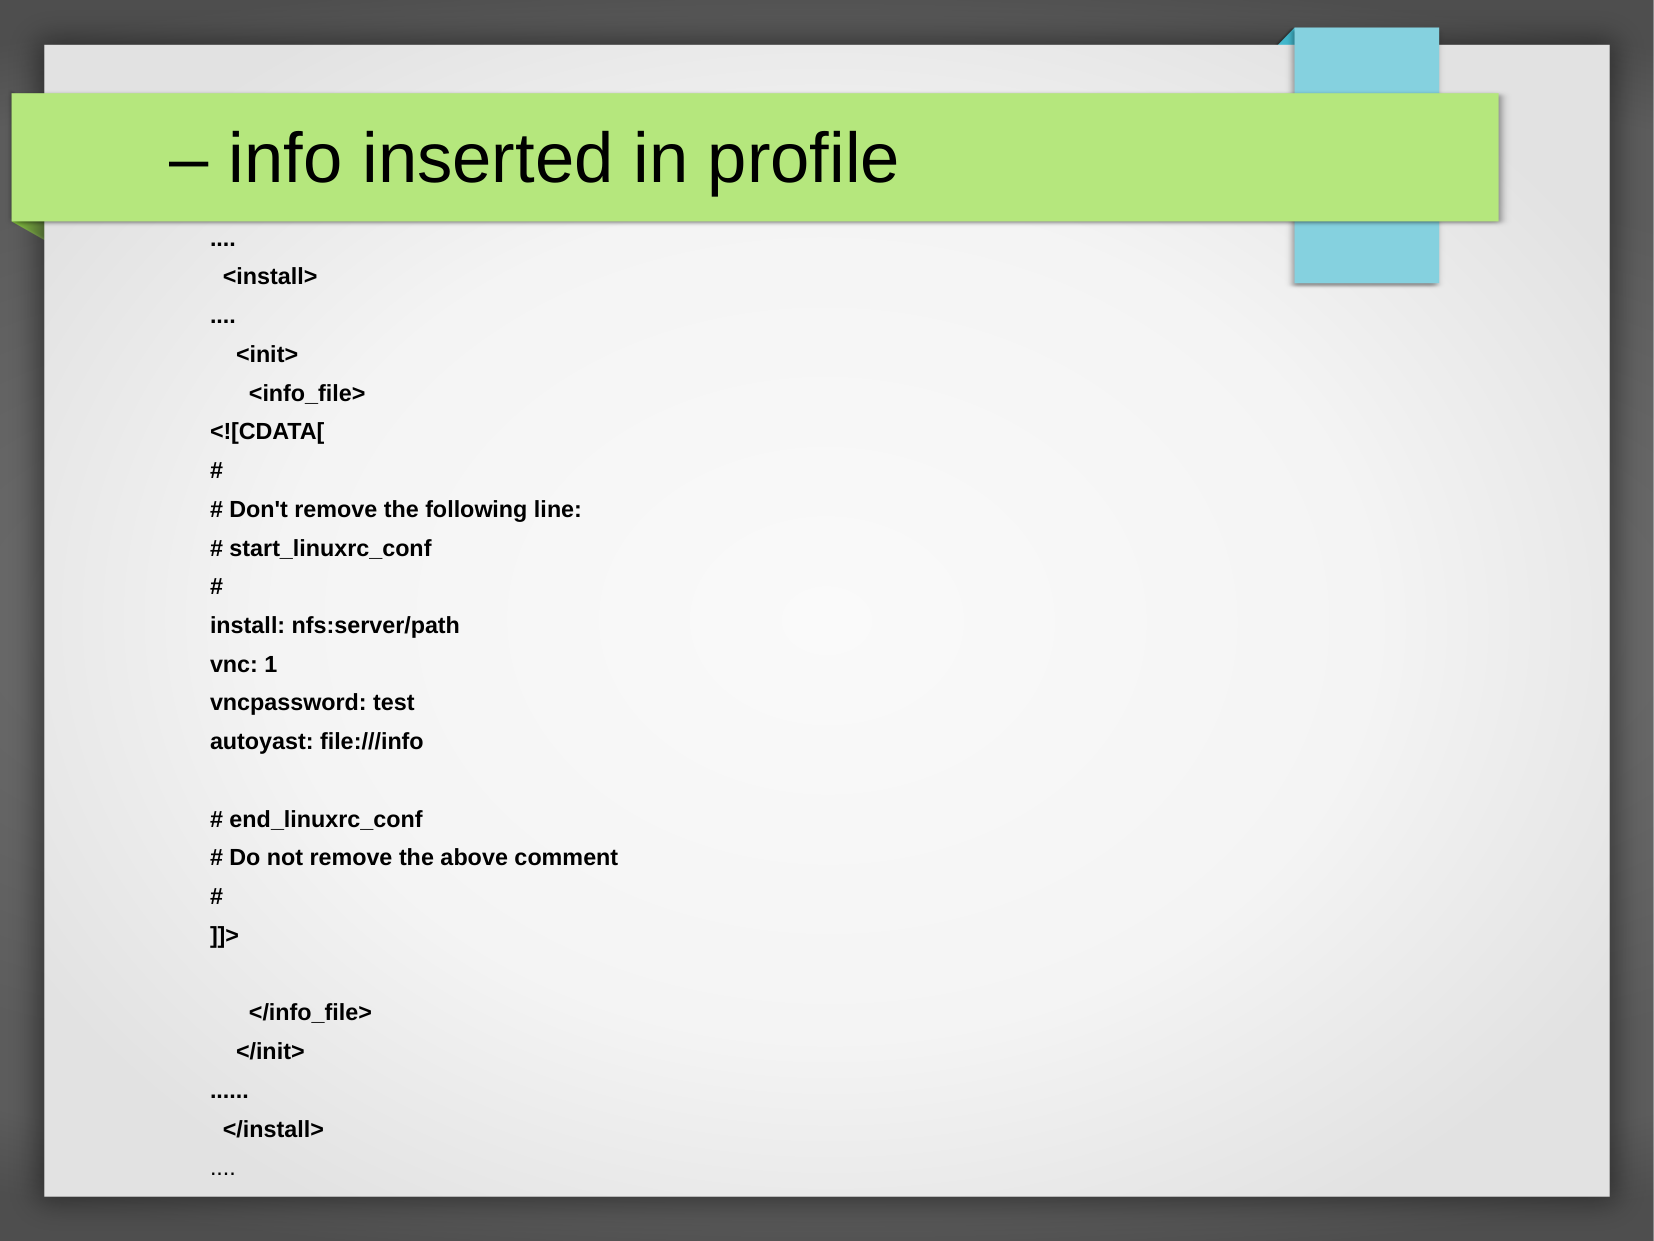

# – info inserted in profile
....
 <install>
....
 <init>
 <info_file>
<![CDATA[
#
# Don't remove the following line:
# start_linuxrc_conf
#
install: nfs:server/path
vnc: 1
vncpassword: test
autoyast: file:///info
# end_linuxrc_conf
# Do not remove the above comment
#
]]>
 </info_file>
 </init>
......
 </install>
....